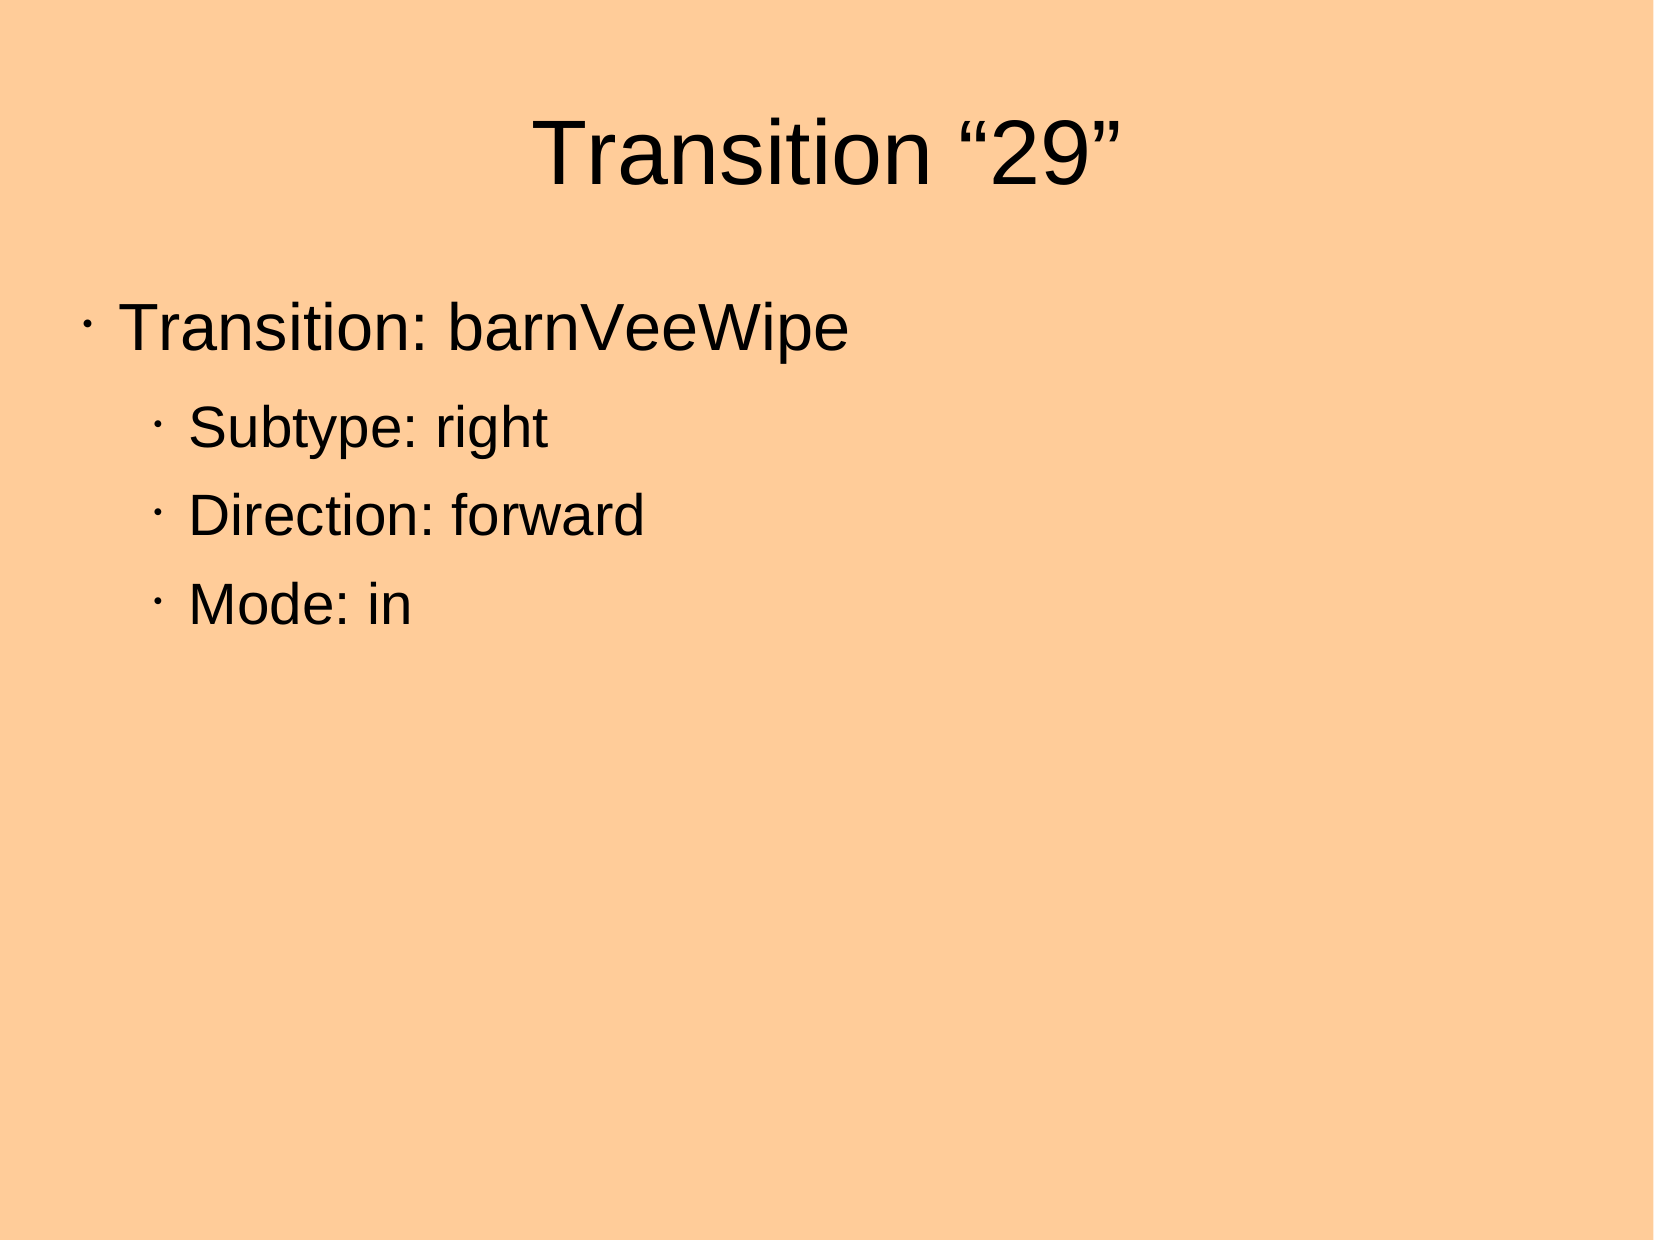

# Transition “29”
Transition: barnVeeWipe
Subtype: right
Direction: forward
Mode: in